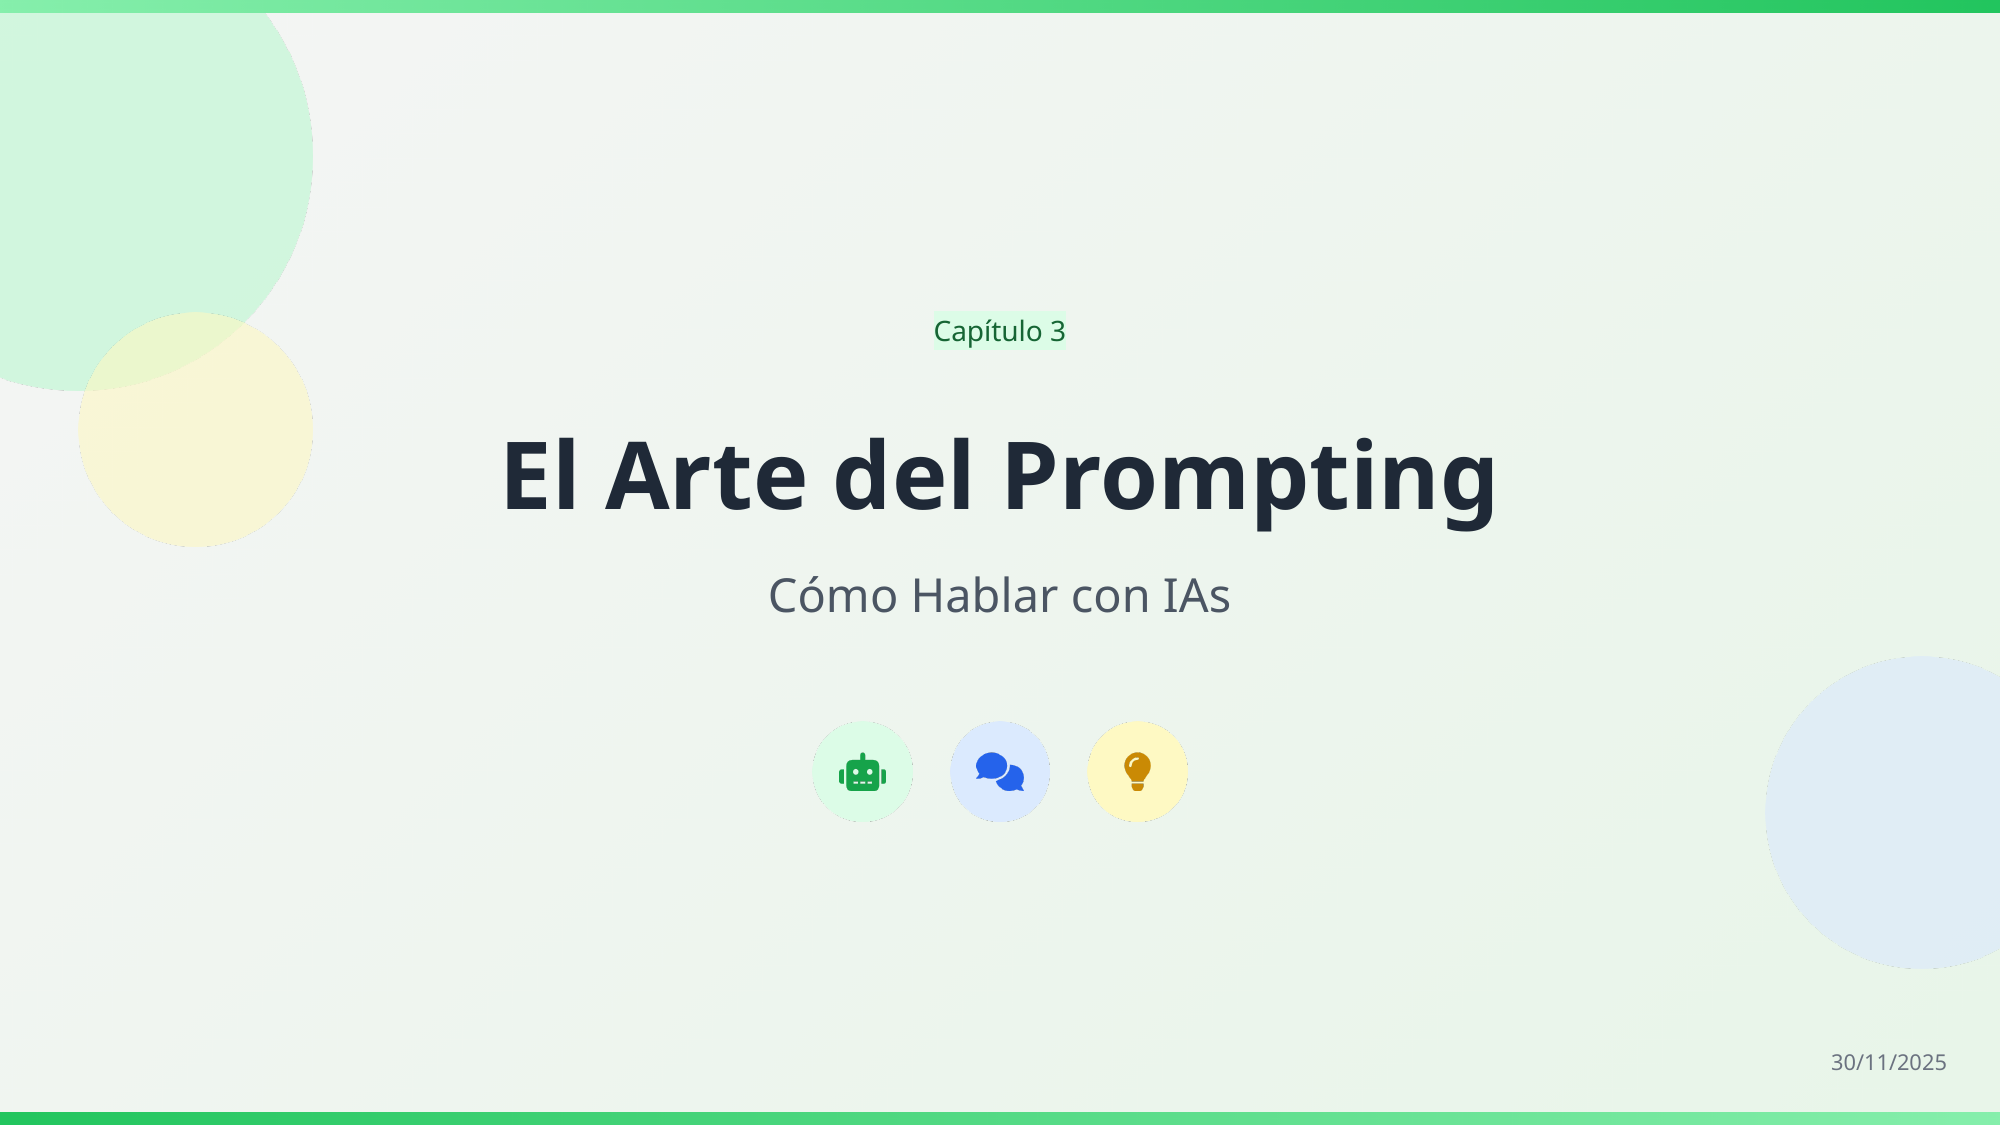

Capítulo 3
El Arte del Prompting
Cómo Hablar con IAs
30/11/2025